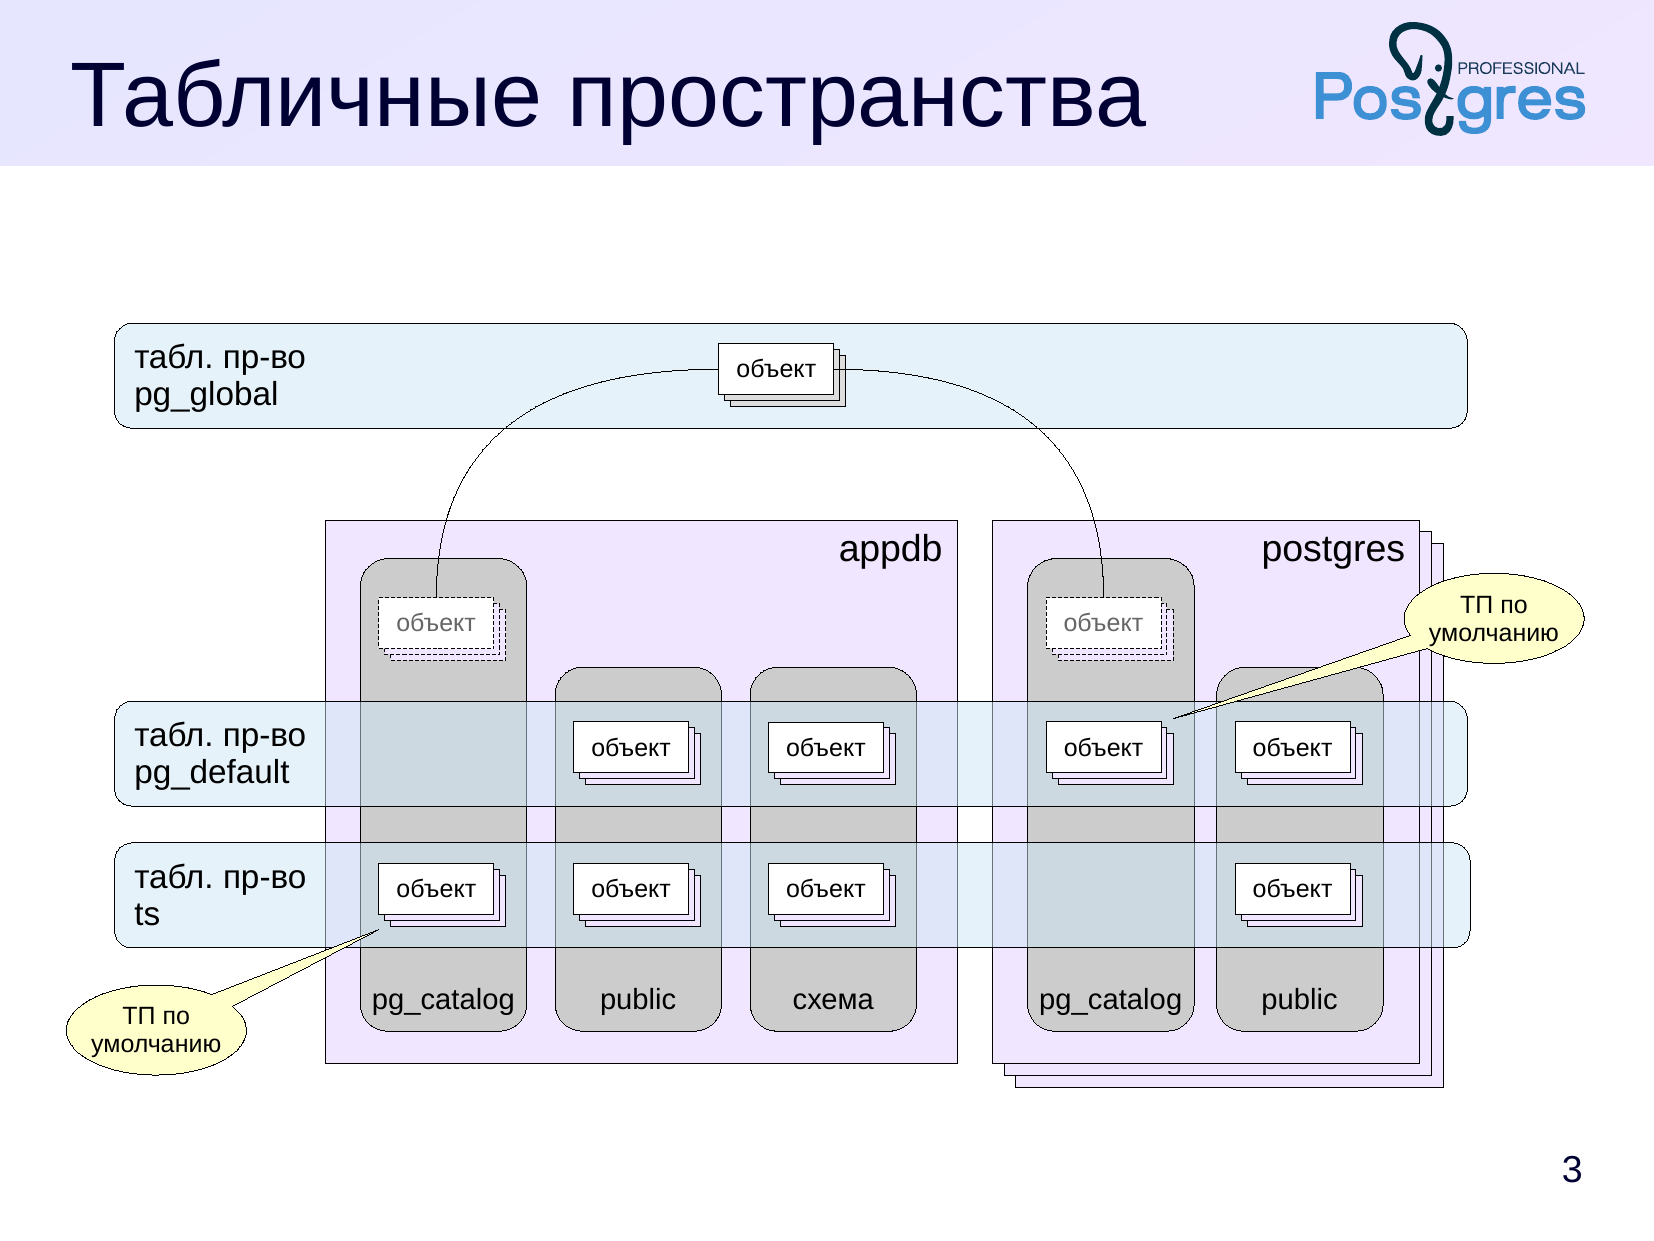

# Табличные пространства
табл. пр-во
pg_global
объект
таблица
таблица
postgres
appdb
pg_catalog
pg_catalog
ТП по
умолчанию
объект
объект
таблица
таблица
таблица
таблица
public
схема
public
табл. пр-во
pg_default
объект
объект
объект
объект
таблица
таблица
таблица
таблица
таблица
таблица
таблица
таблица
табл. пр-во
ts
объект
объект
объект
объект
таблица
таблица
таблица
таблица
таблица
таблица
таблица
таблица
ТП по
умолчанию